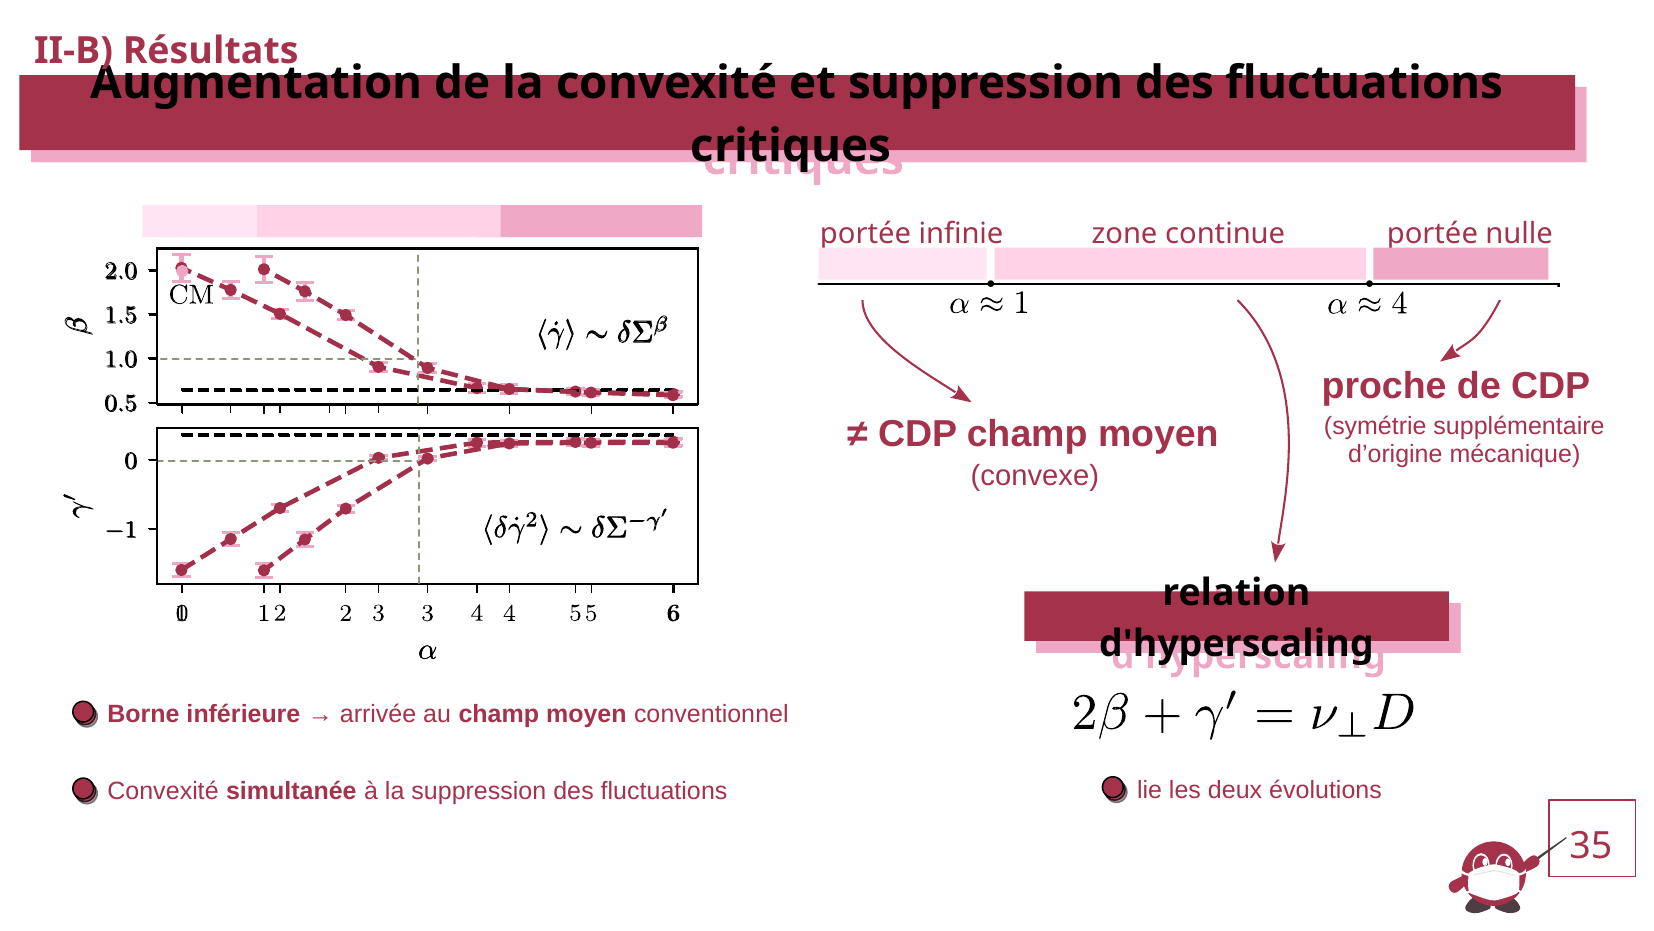

II-B) Résultats
Augmentation de la convexité et suppression des fluctuations critiques
portée infinie
portée nulle
zone continue
proche de CDP
≠ CDP champ moyen
(symétrie supplémentaire d’origine mécanique)
(convexe)
relation d'hyperscaling
Borne inférieure → arrivée au champ moyen conventionnel
lie les deux évolutions
Convexité simultanée à la suppression des fluctuations